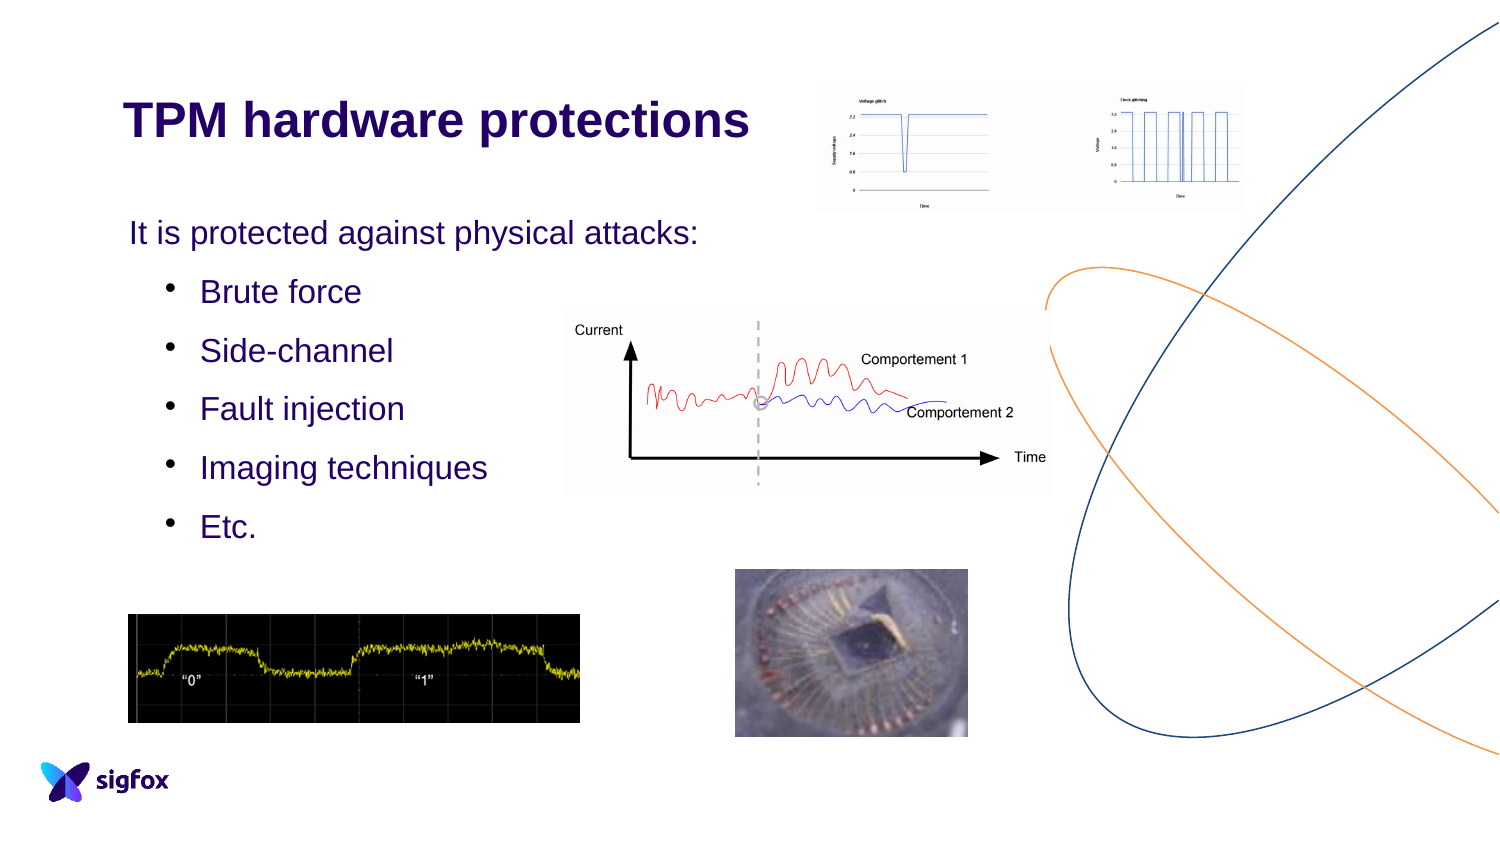

TPM hardware protections
It is protected against physical attacks:
Brute force
Side-channel
Fault injection
Imaging techniques
Etc.